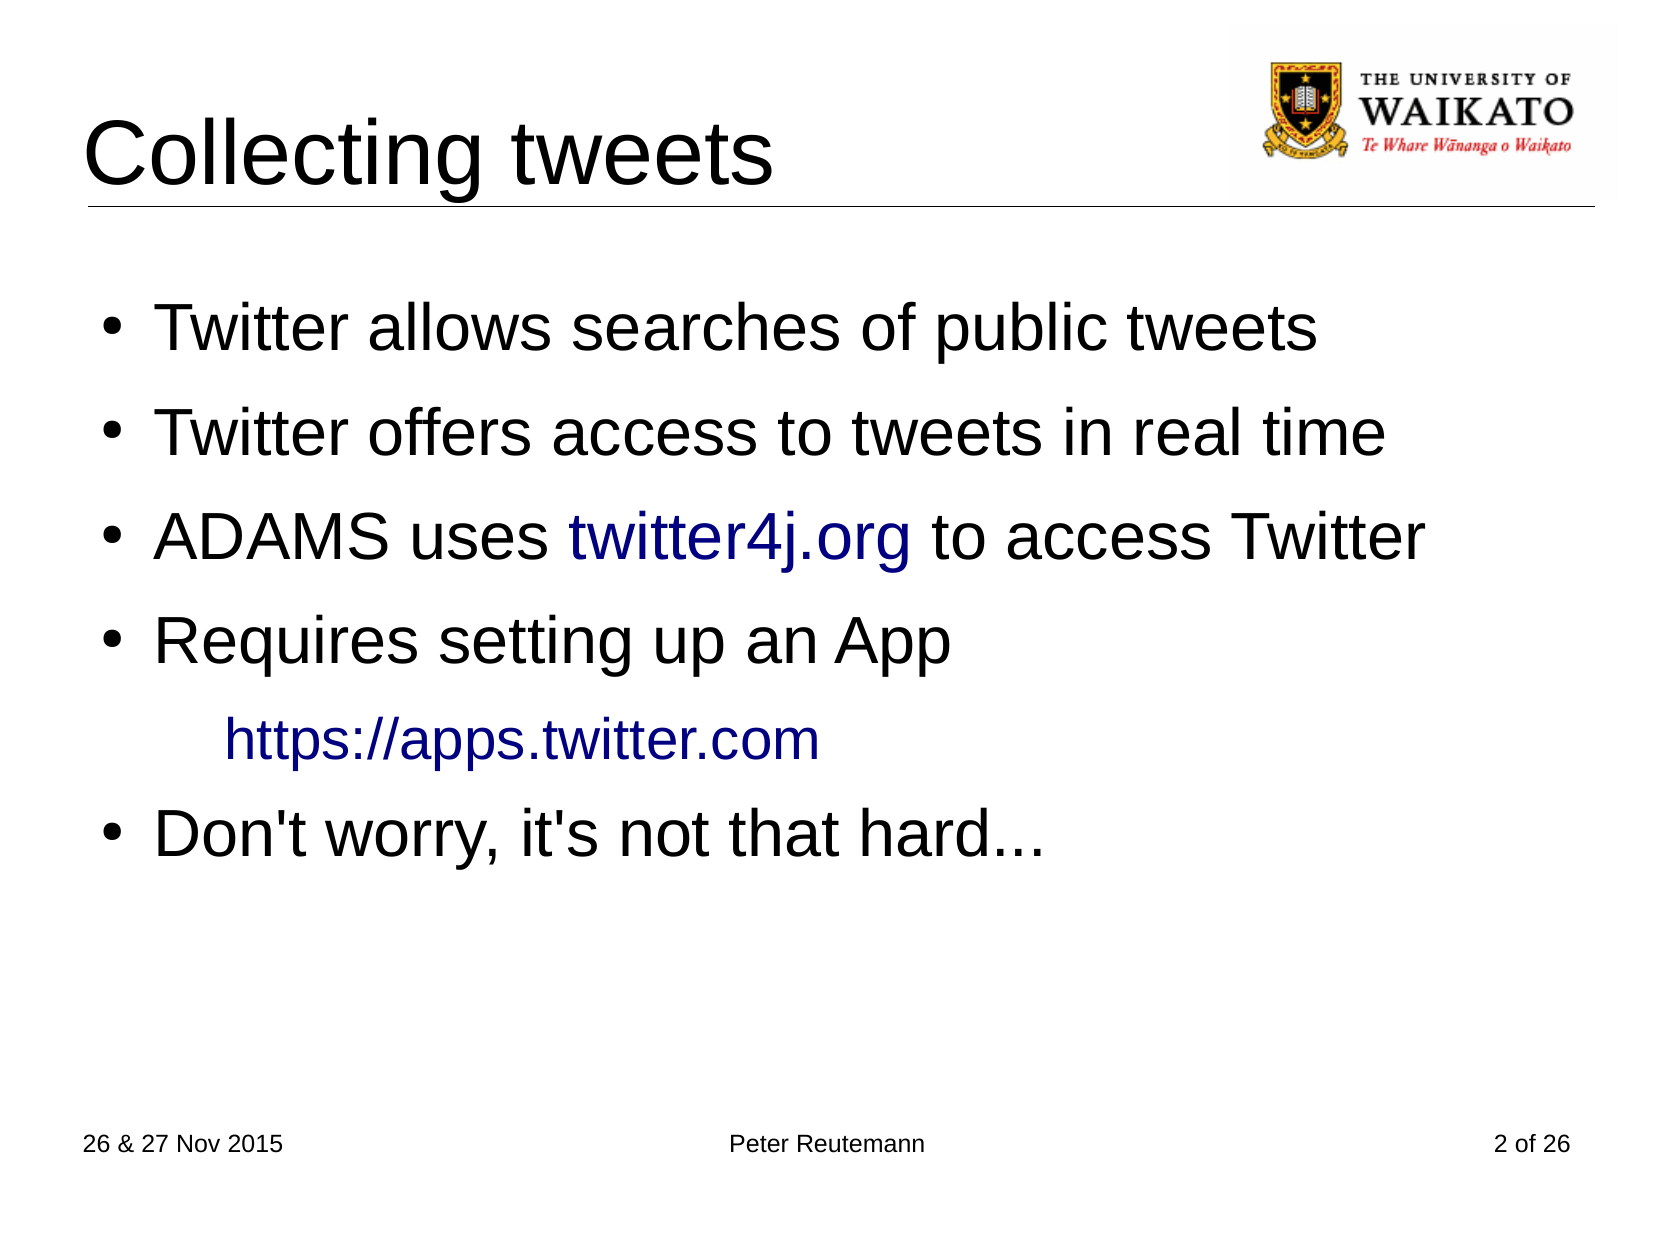

# Collecting tweets
Twitter allows searches of public tweets
Twitter offers access to tweets in real time
ADAMS uses twitter4j.org to access Twitter
Requires setting up an App
https://apps.twitter.com
Don't worry, it's not that hard...
26 & 27 Nov 2015
Peter Reutemann
2